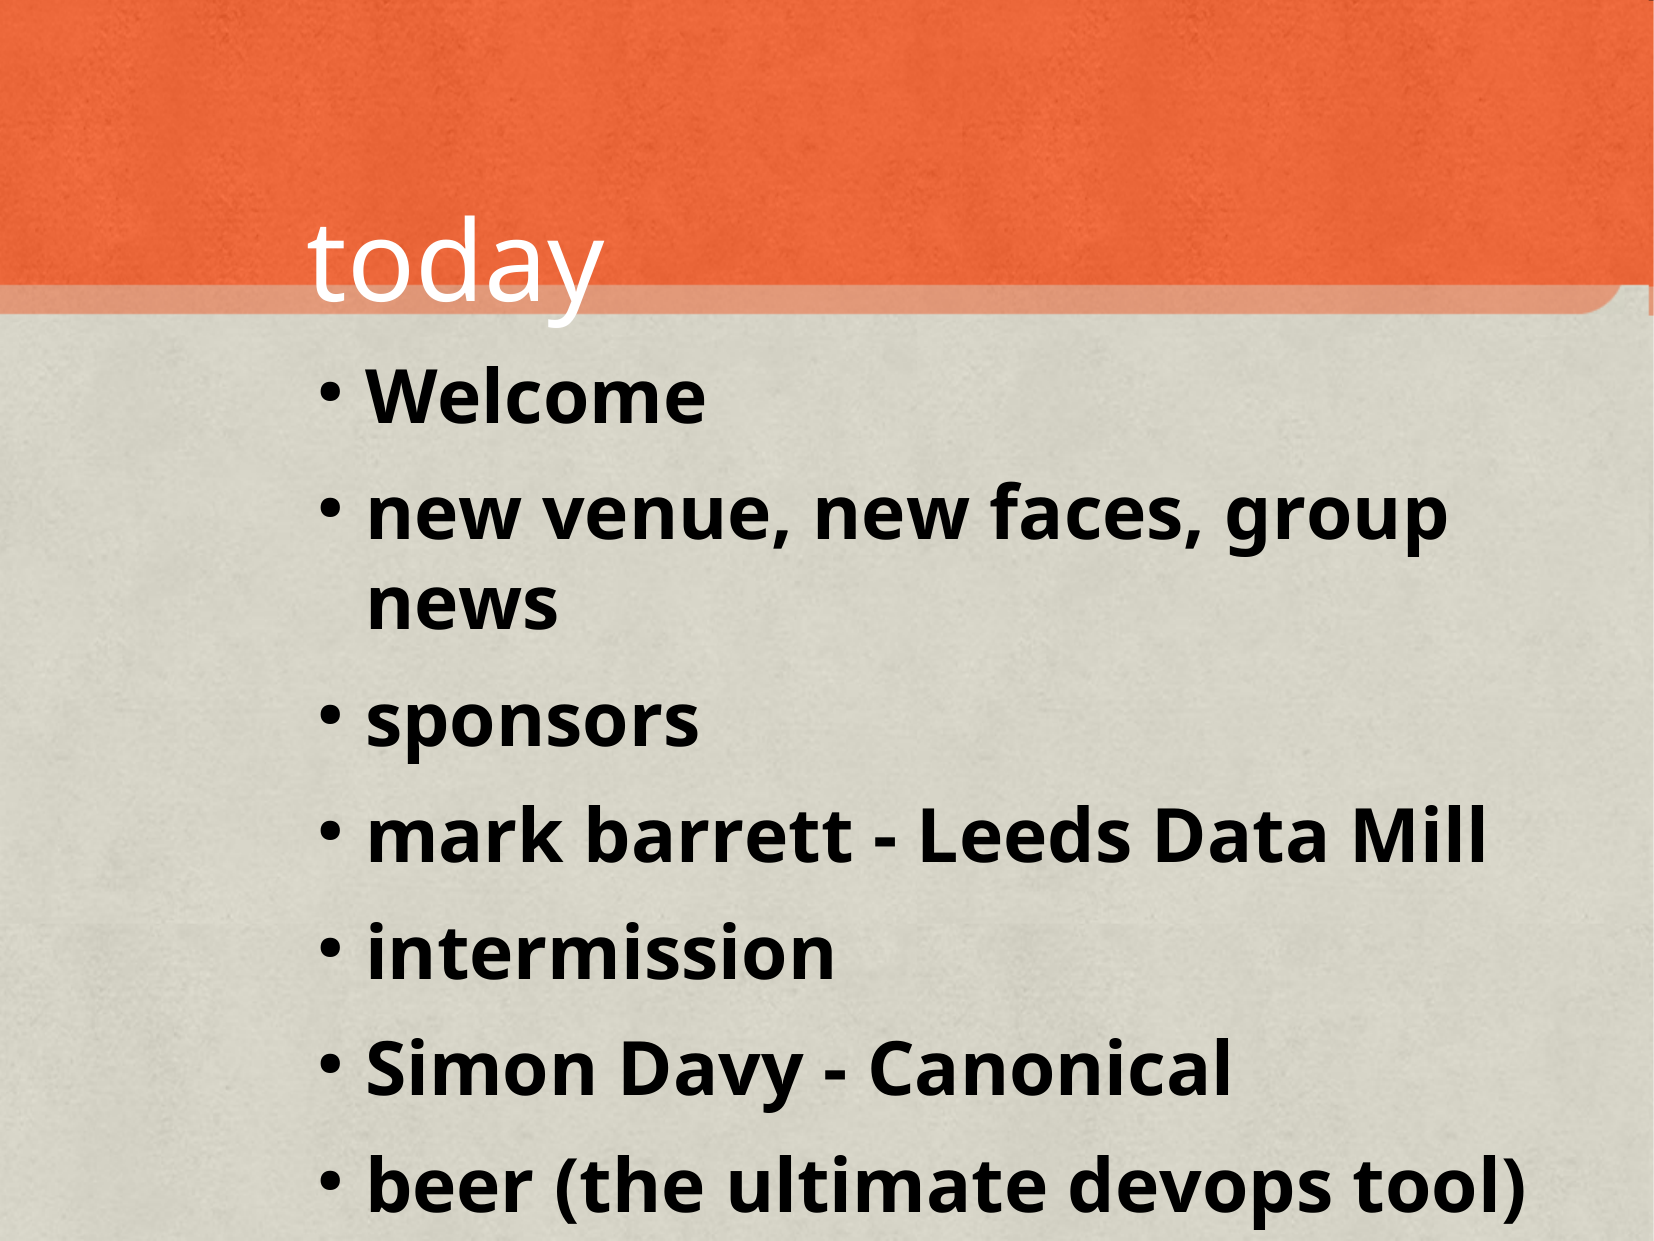

# today
Welcome
new venue, new faces, group news
sponsors
mark barrett - Leeds Data Mill
intermission
Simon Davy - Canonical
beer (the ultimate devops tool)